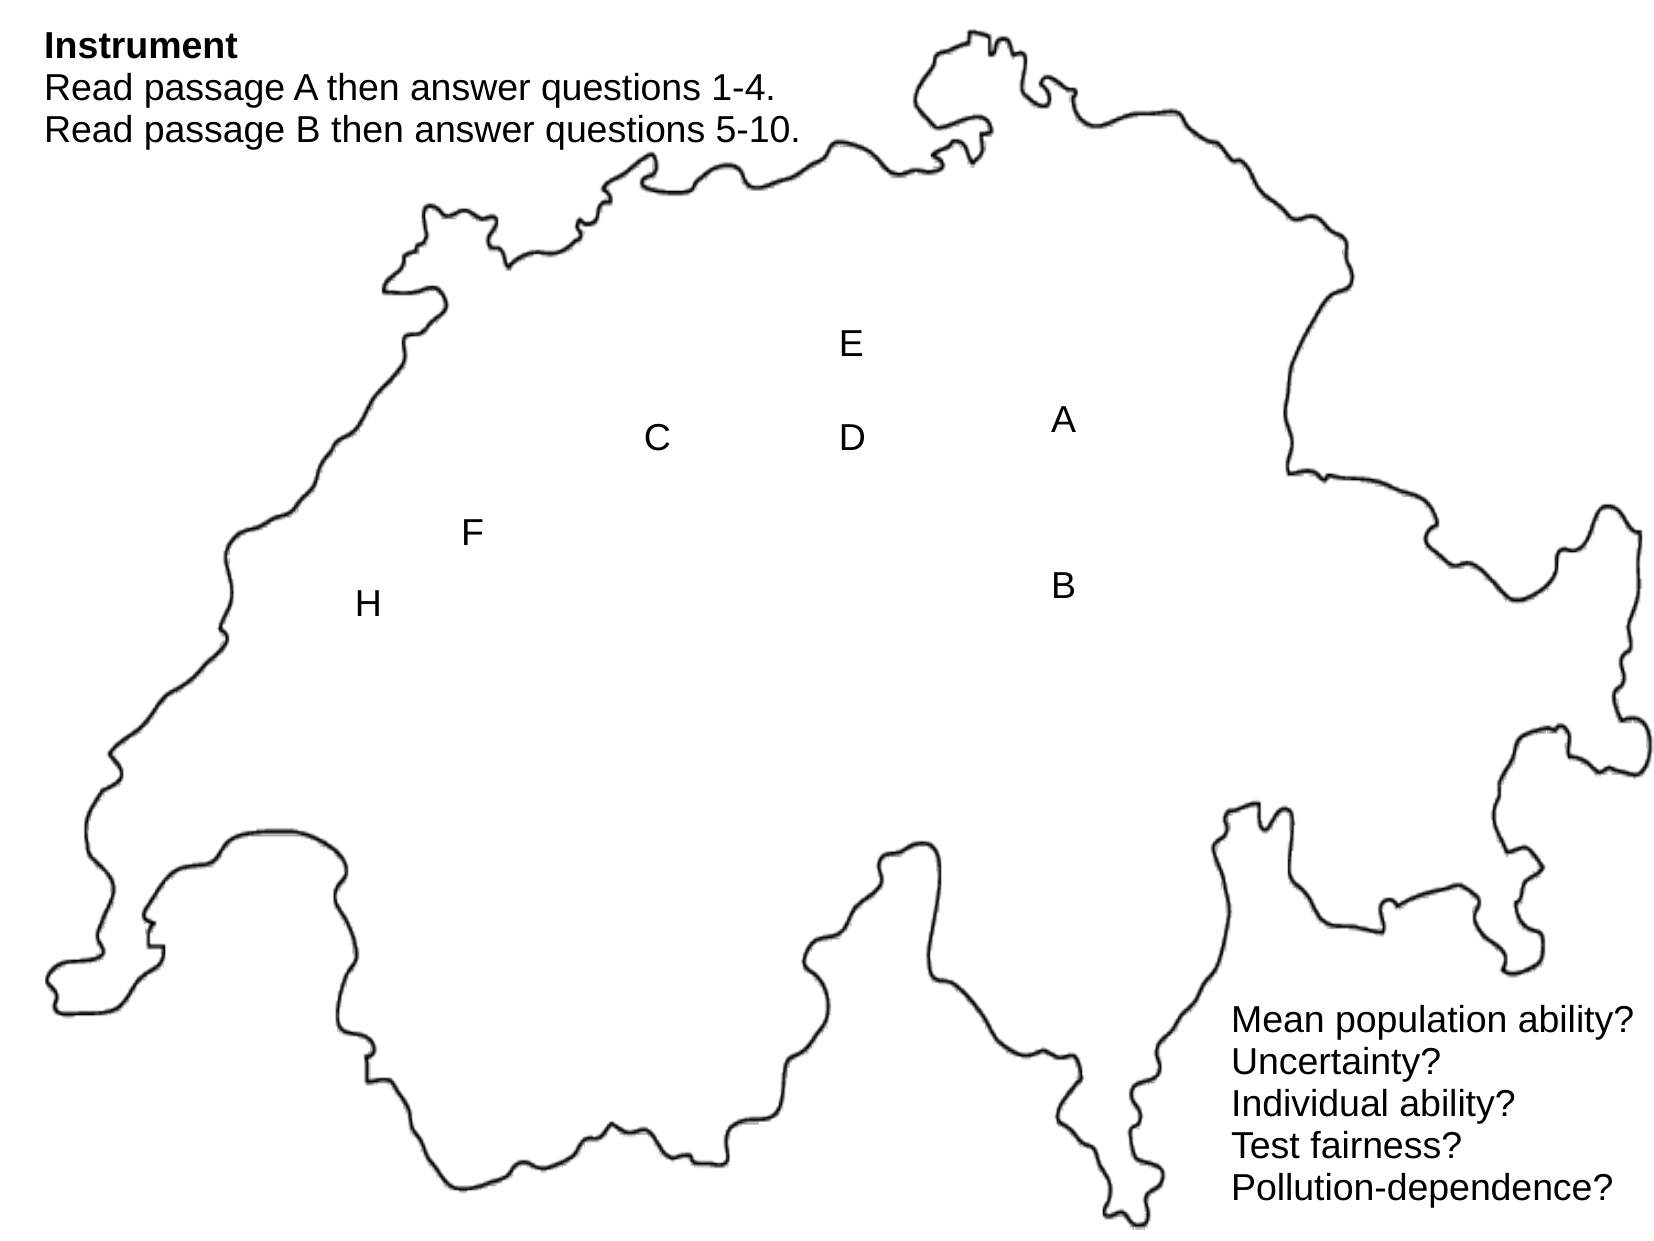

Instrument
Read passage A then answer questions 1-4.
Read passage B then answer questions 5-10.
E
A
C
D
F
B
H
Mean population ability?
Uncertainty?
Individual ability?
Test fairness?
Pollution-dependence?